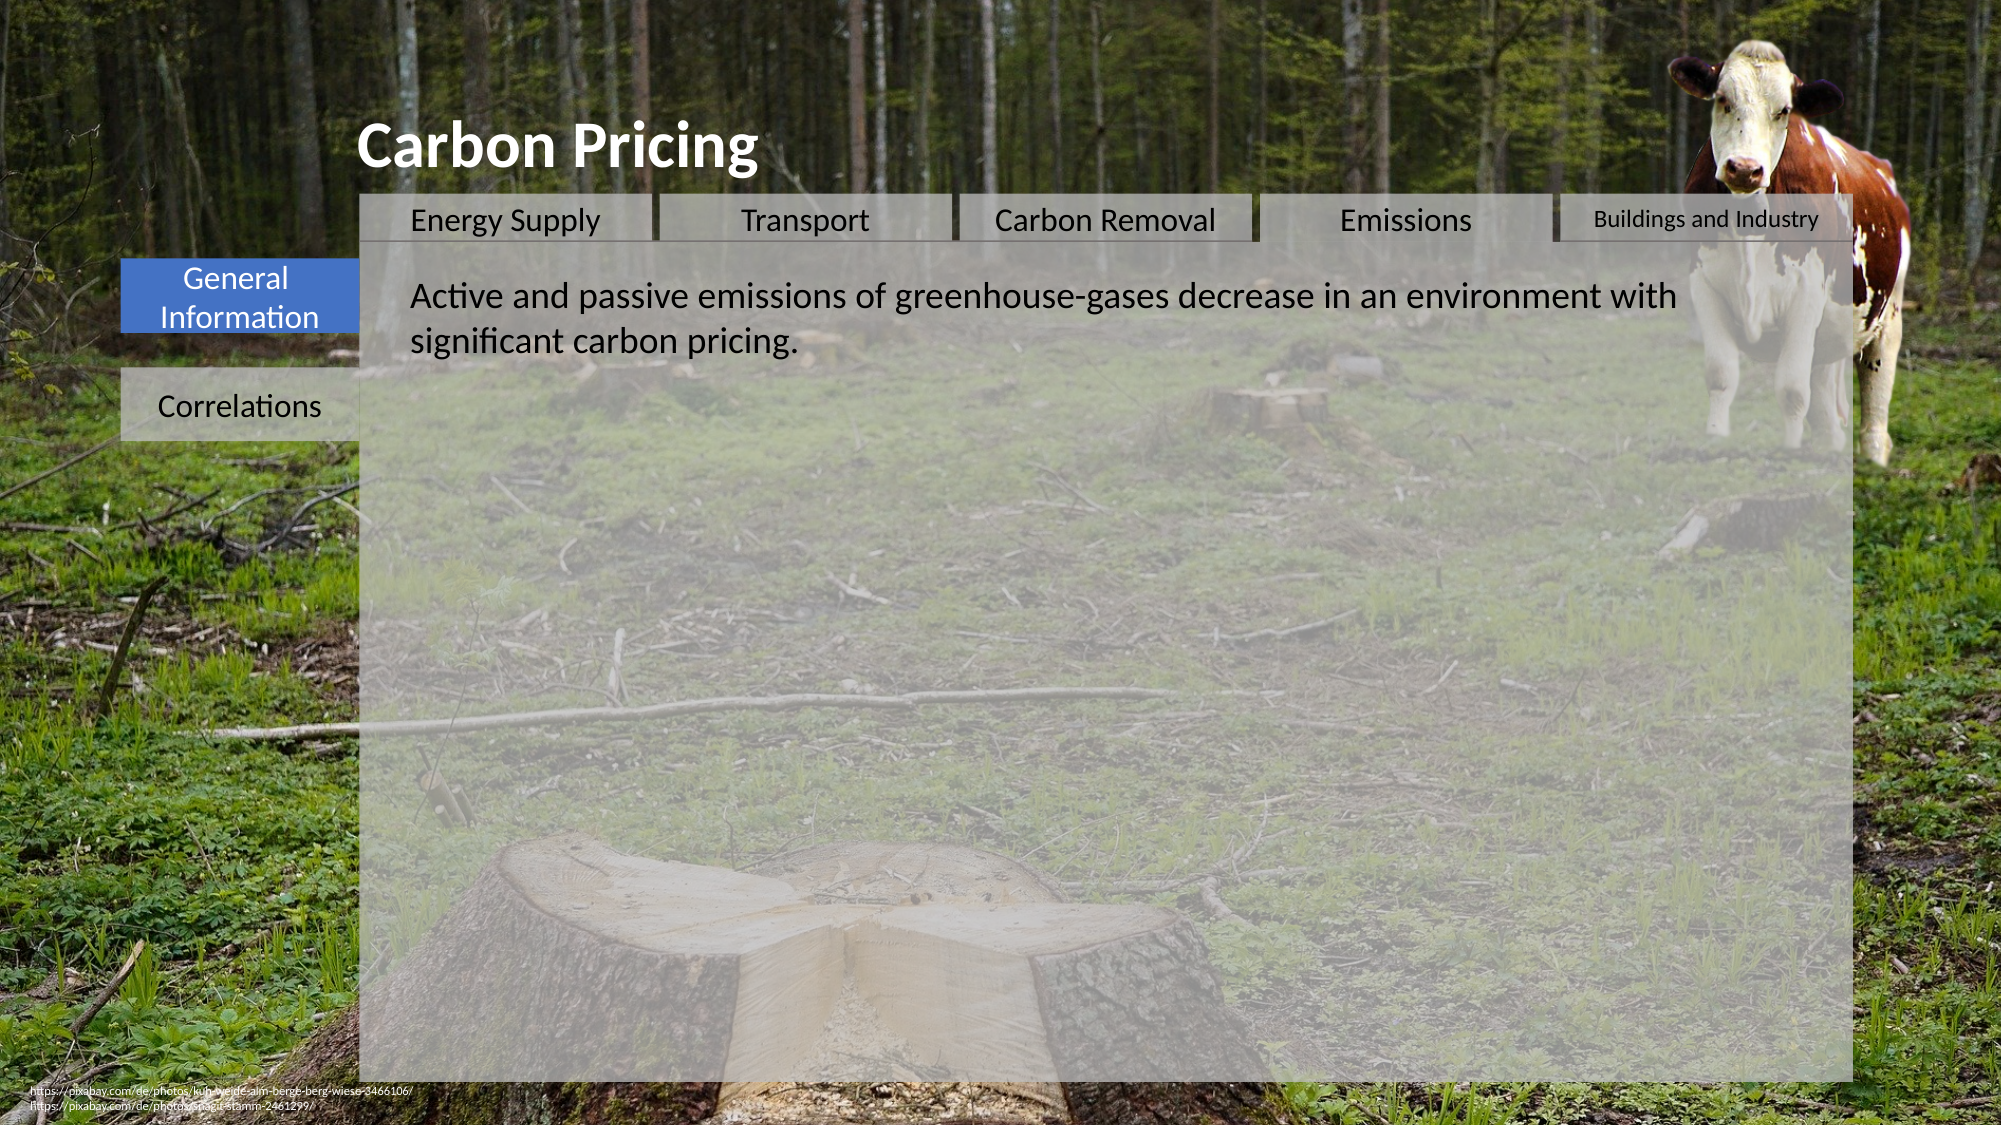

Carbon Pricing
Energy Supply
Transport
Carbon Removal
Emissions
Buildings and Industry
General
Information
Active and passive emissions of greenhouse-gases decrease in an environment with significant carbon pricing.
Correlations
https://pixabay.com/de/photos/kuh-weide-alm-berge-berg-wiese-3466106/
https://pixabay.com/de/photos/snagit-stamm-2461299/